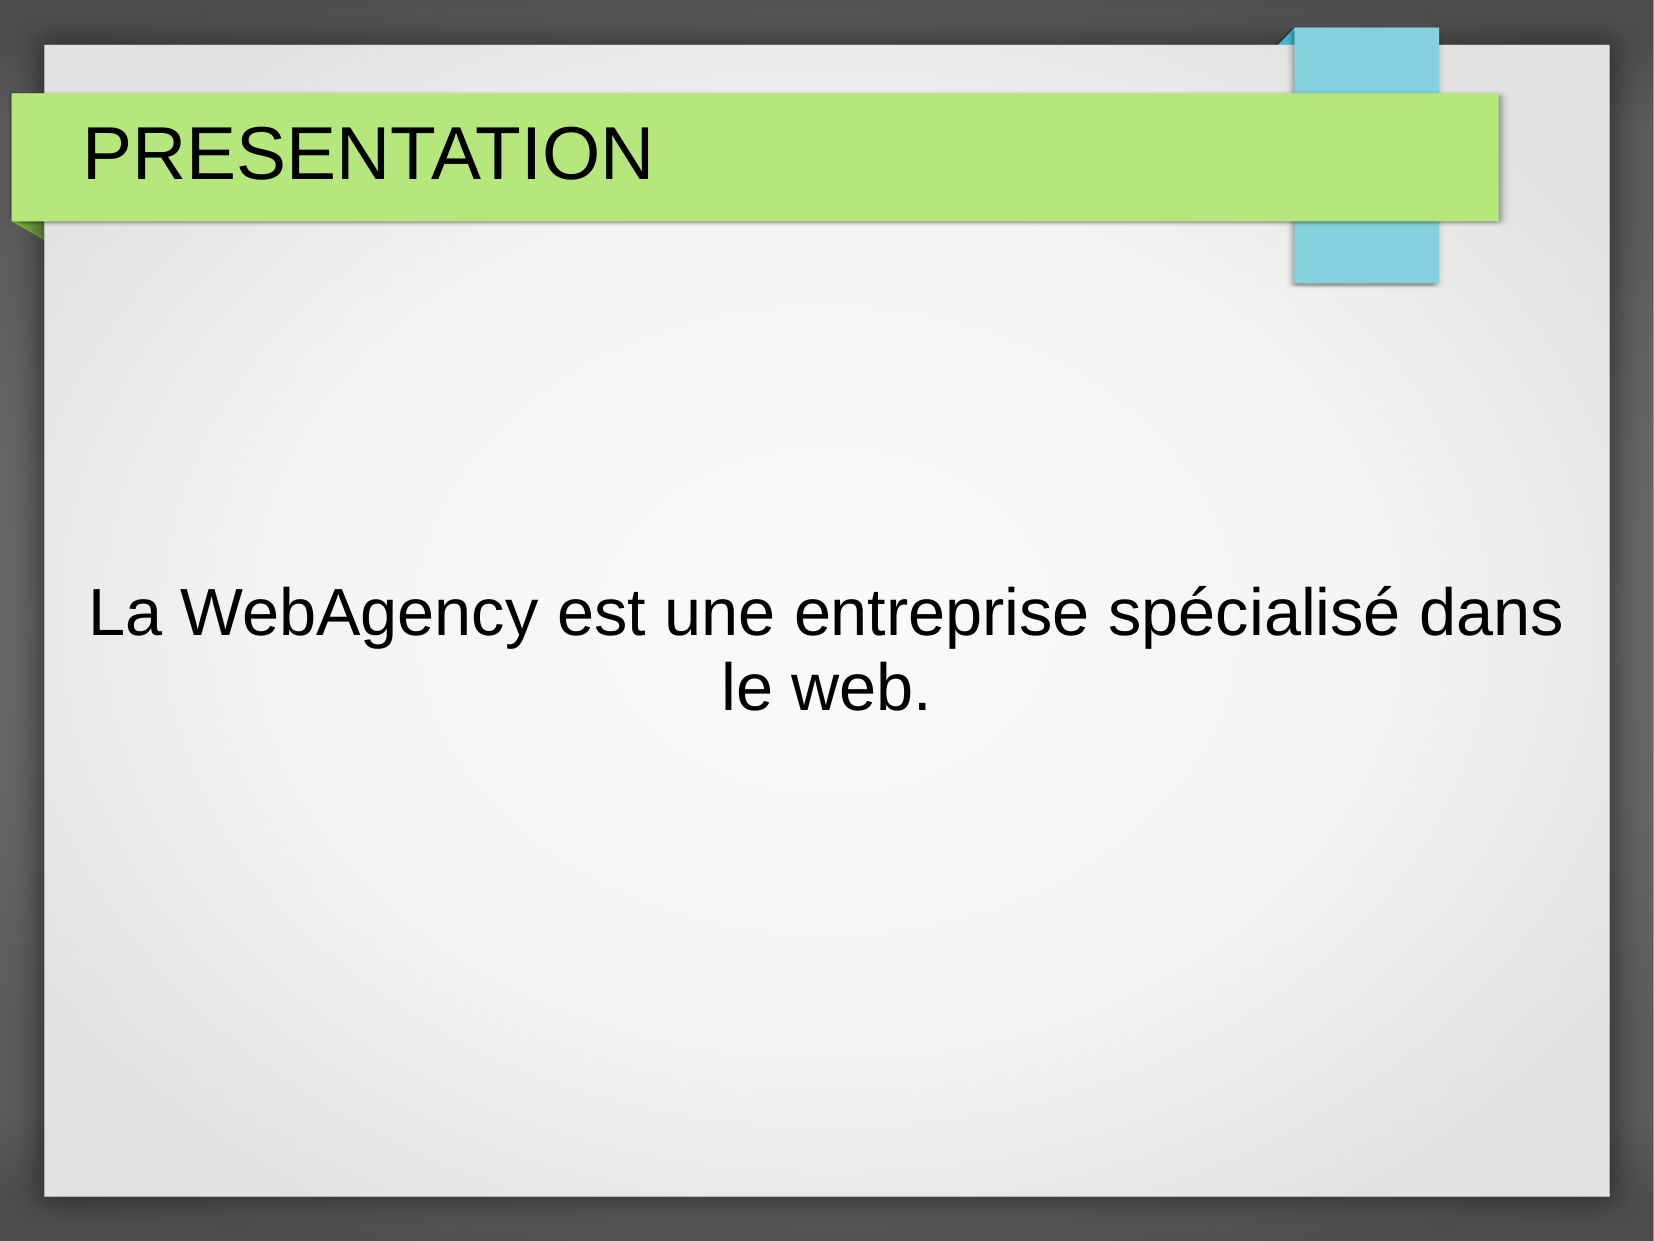

# PRESENTATION
La WebAgency est une entreprise spécialisé dans le web.